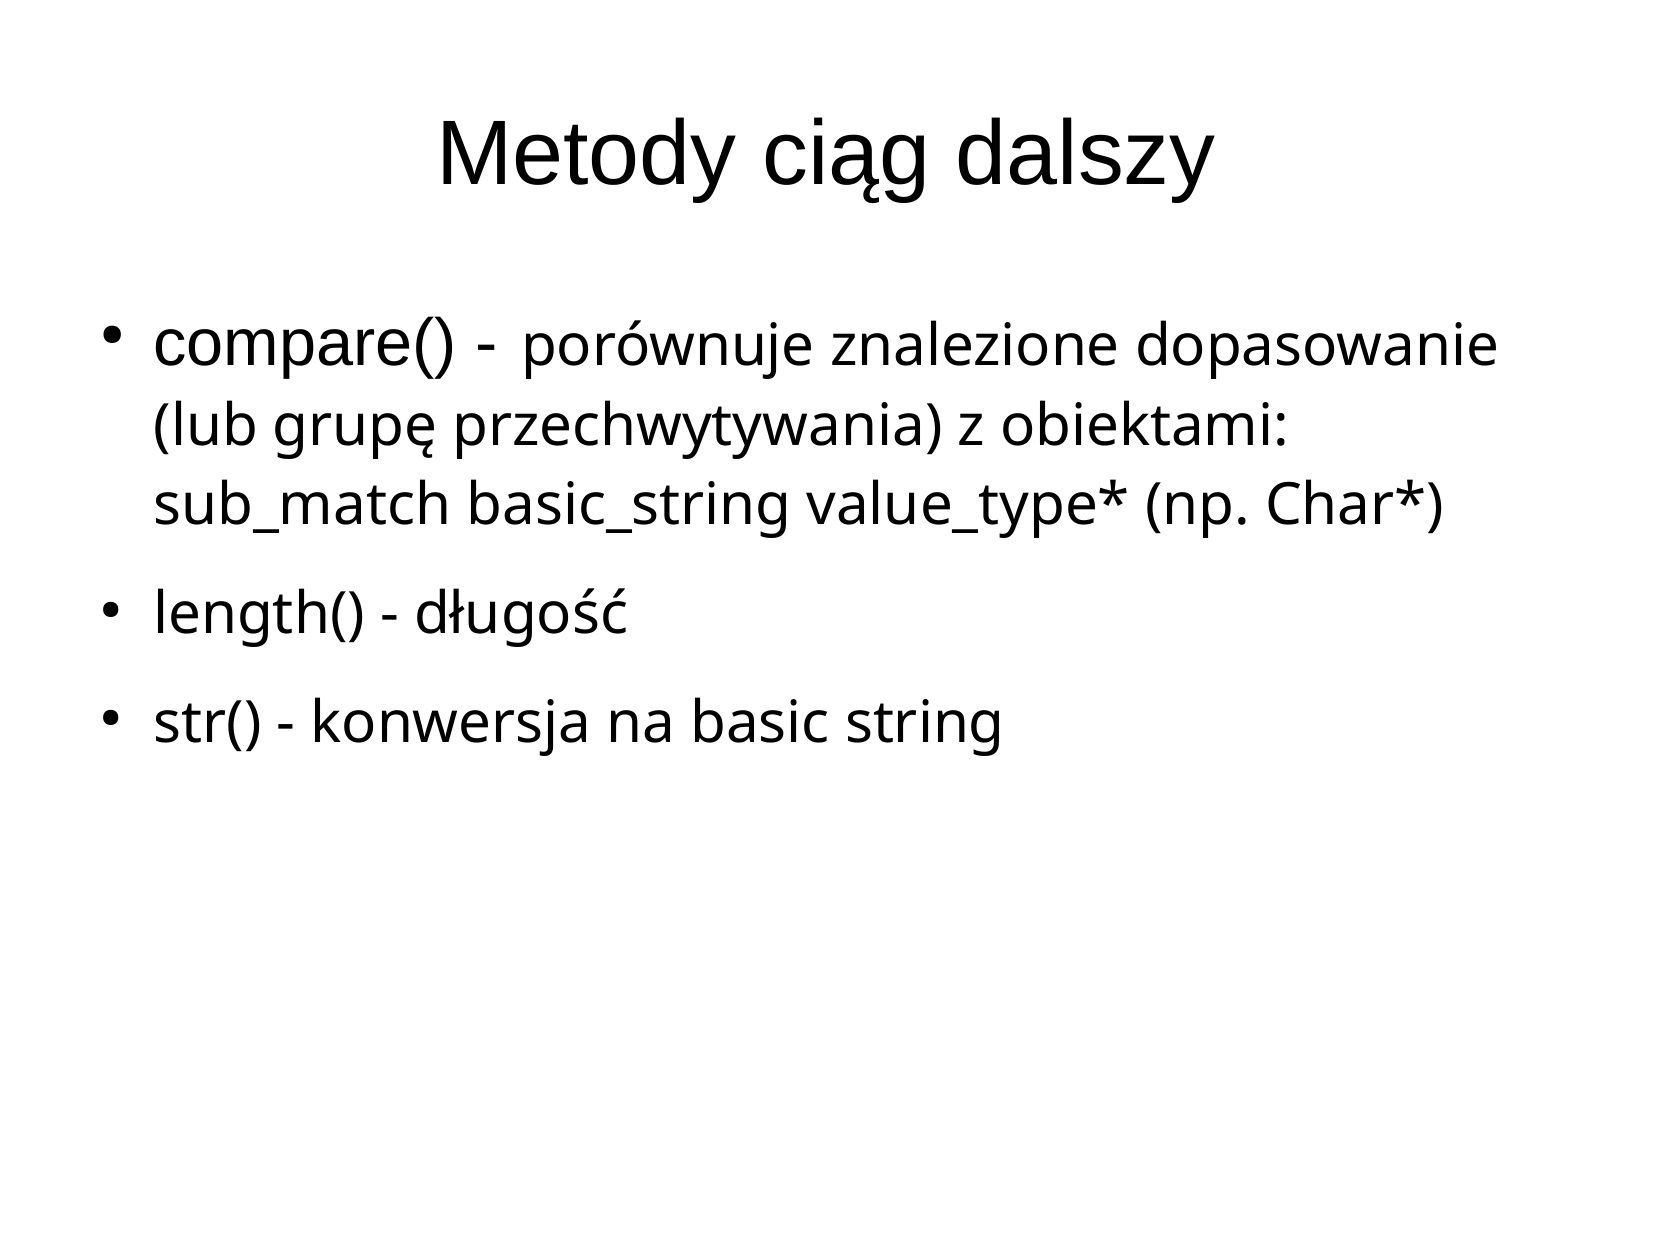

# Metody ciąg dalszy
compare() - porównuje znalezione dopasowanie (lub grupę przechwytywania) z obiektami: sub_match basic_string value_type* (np. Char*)
length() - długość
str() - konwersja na basic string